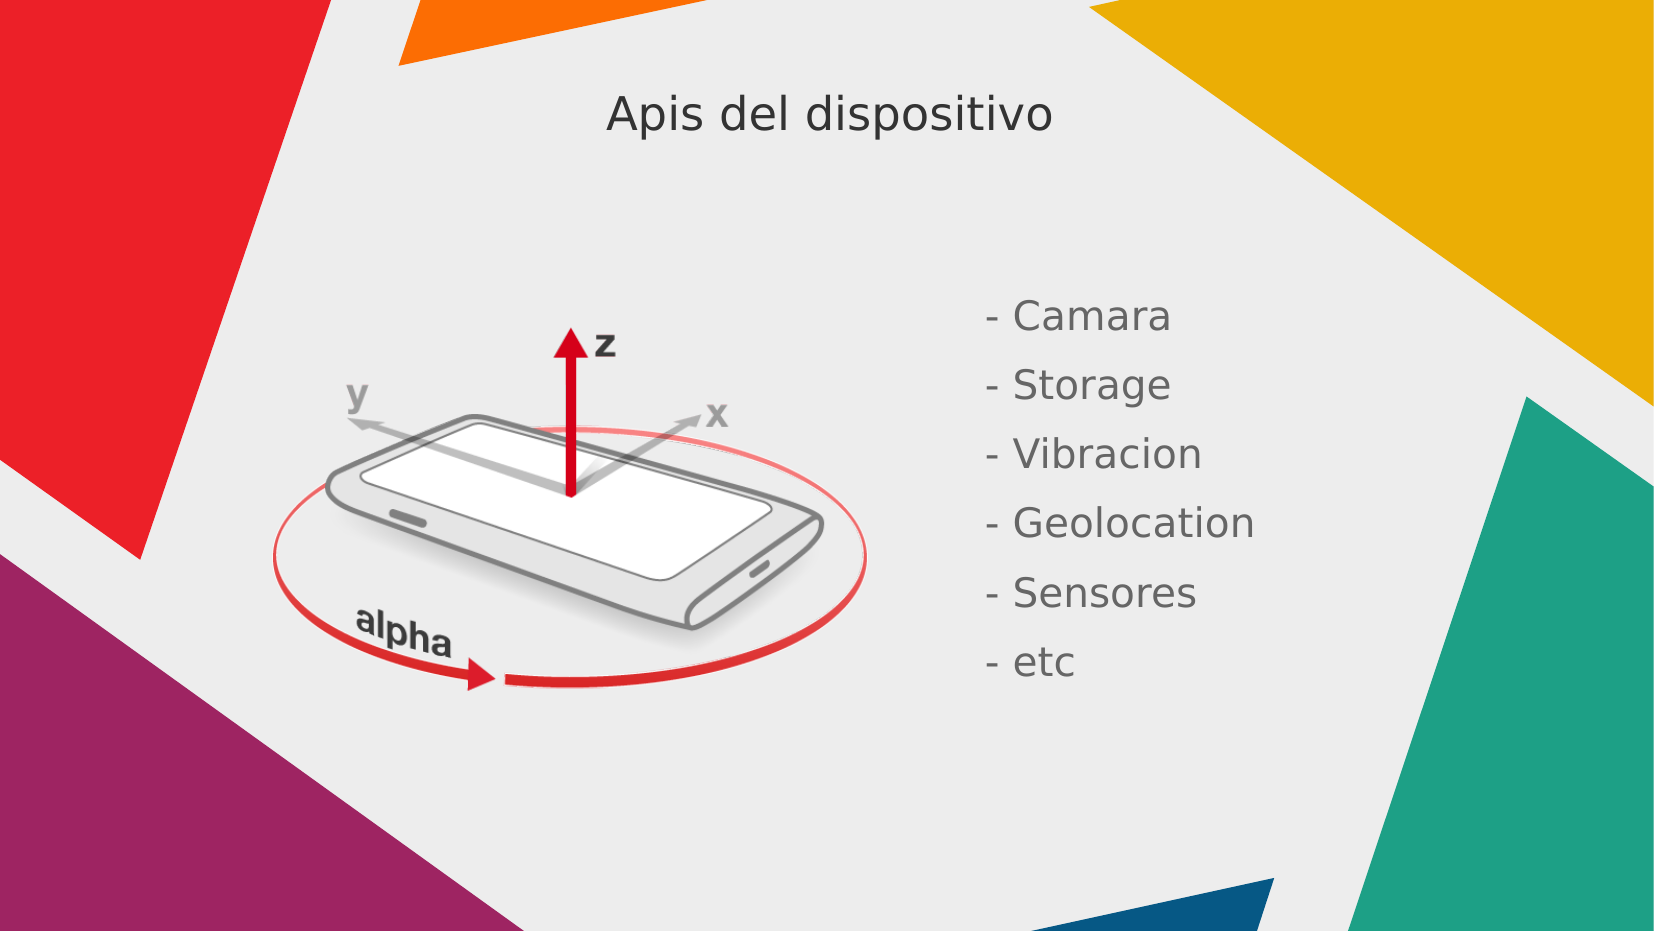

# Apis del dispositivo
- Camara
- Storage
- Vibracion
- Geolocation
- Sensores
- etc